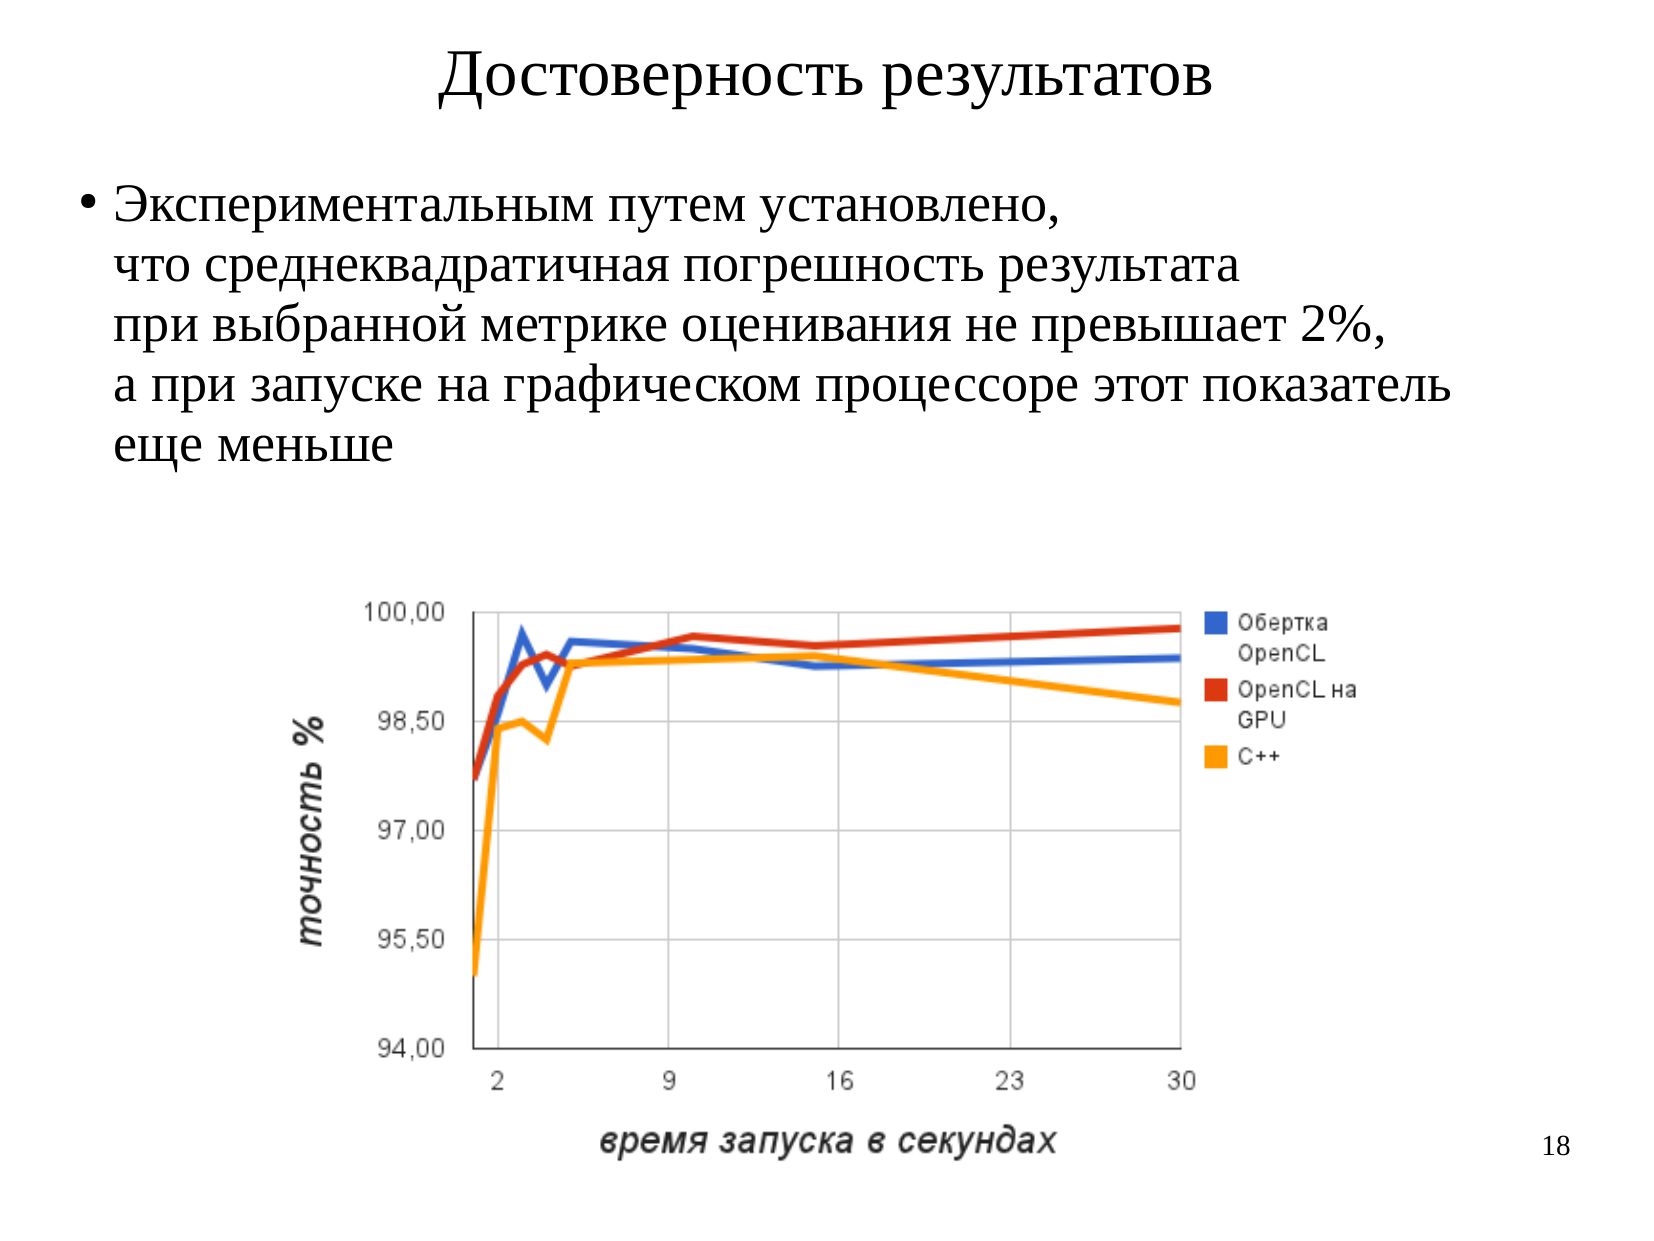

Достоверность результатов
Экспериментальным путем установлено,
что среднеквадратичная погрешность результата
при выбранной метрике оценивания не превышает 2%,
а при запуске на графическом процессоре этот показатель
еще меньше
18